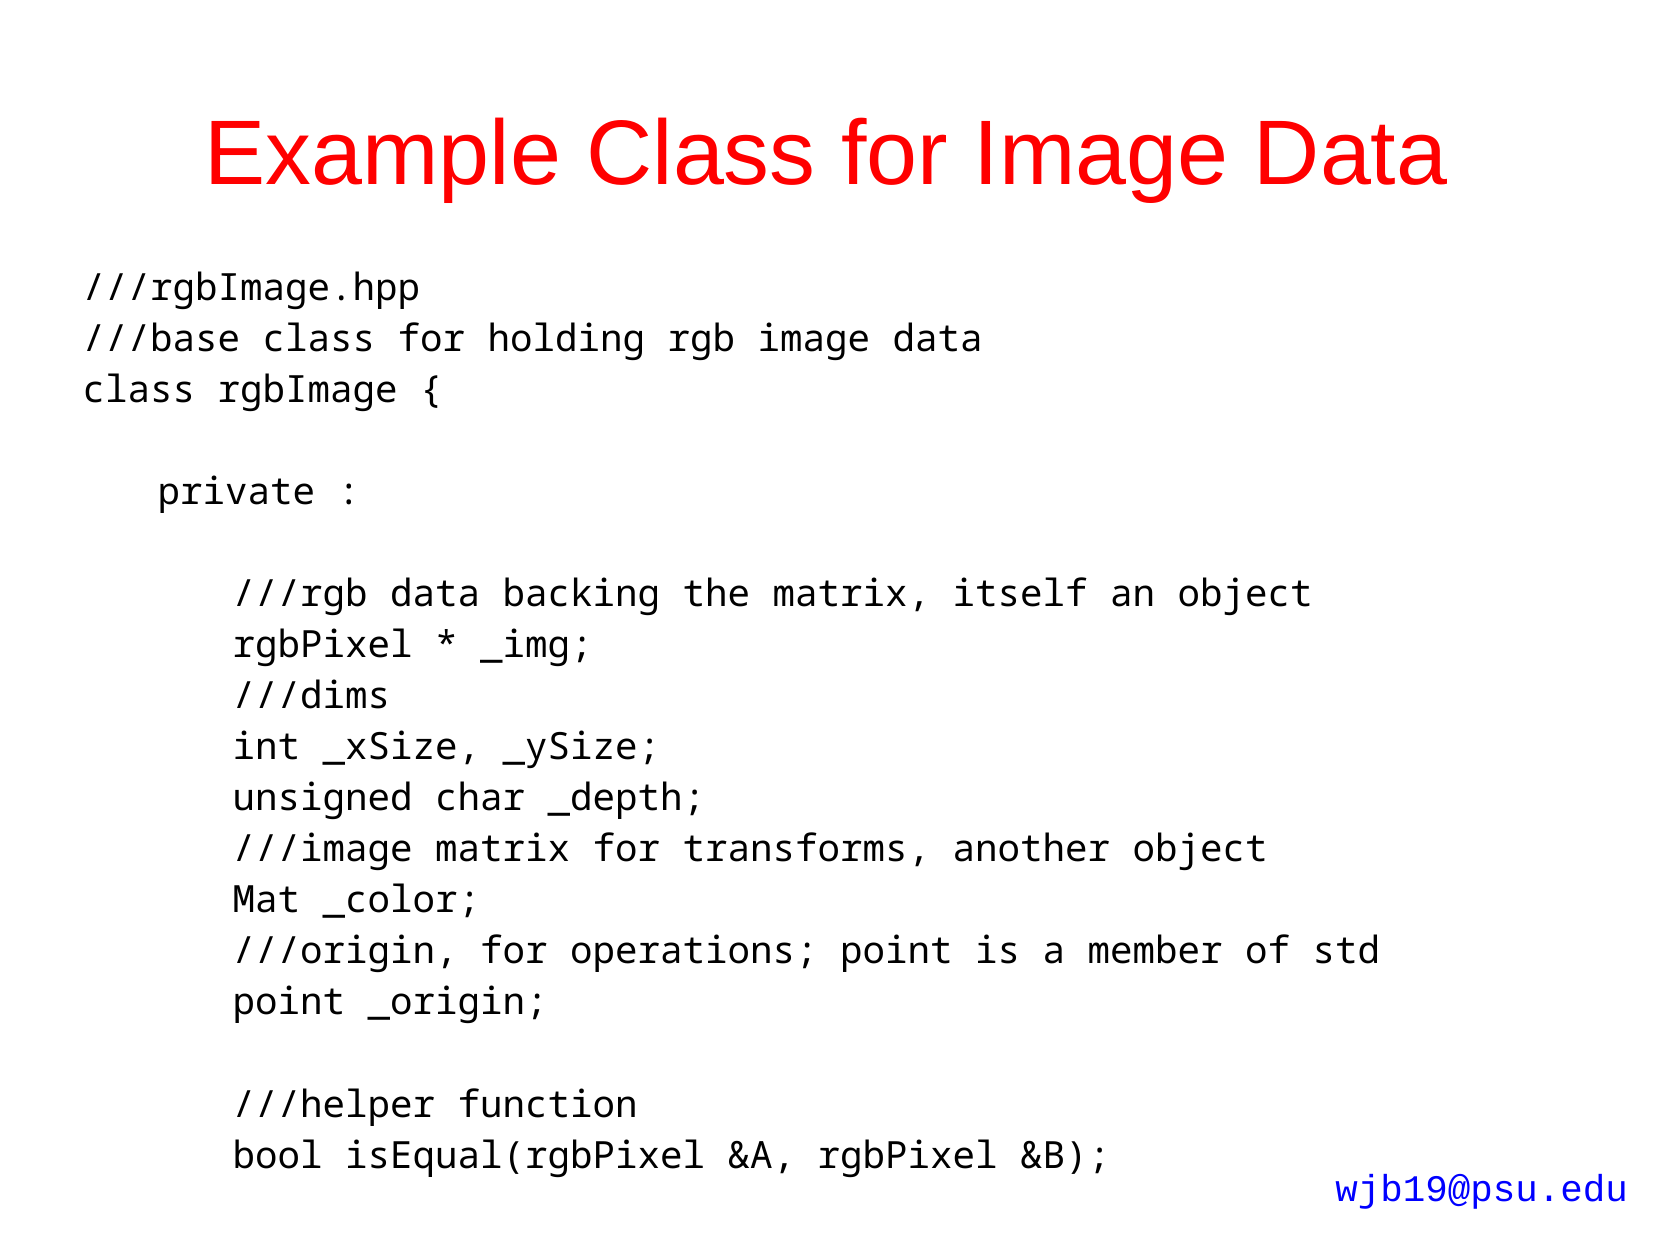

# Example Class for Image Data
///rgbImage.hpp
///base class for holding rgb image data
class rgbImage {
	private :
		///rgb data backing the matrix, itself an object
		rgbPixel * _img;
		///dims
		int _xSize, _ySize;
		unsigned char _depth;
		///image matrix for transforms, another object
		Mat _color;
		///origin, for operations; point is a member of std
		point _origin;
		///helper function
		bool isEqual(rgbPixel &A, rgbPixel &B);
wjb19@psu.edu